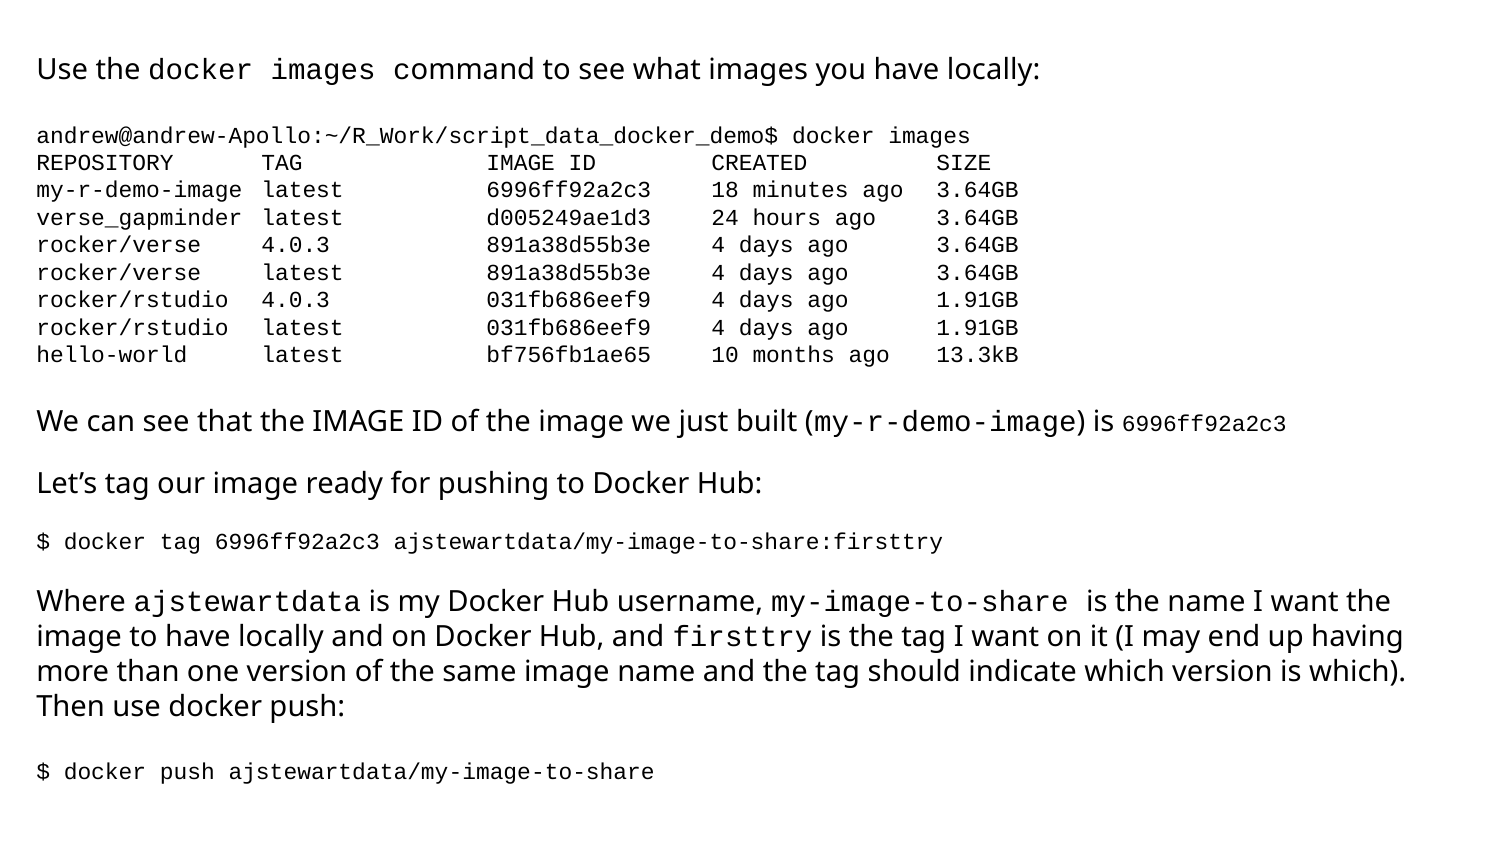

Use the docker images command to see what images you have locally:
andrew@andrew-Apollo:~/R_Work/script_data_docker_demo$ docker images
REPOSITORY 	TAG 	IMAGE ID 	CREATED 	SIZE
my-r-demo-image 	latest 	6996ff92a2c3 	18 minutes ago 	3.64GB
verse_gapminder 	latest 	d005249ae1d3 	24 hours ago 	3.64GB
rocker/verse 	4.0.3 	891a38d55b3e 	4 days ago 	3.64GB
rocker/verse 	latest 	891a38d55b3e 	4 days ago 	3.64GB
rocker/rstudio 	4.0.3 	031fb686eef9 	4 days ago 	1.91GB
rocker/rstudio 	latest 	031fb686eef9 	4 days ago 	1.91GB
hello-world 	latest 	bf756fb1ae65 	10 months ago 	13.3kB
We can see that the IMAGE ID of the image we just built (my-r-demo-image) is 6996ff92a2c3
Let’s tag our image ready for pushing to Docker Hub:
$ docker tag 6996ff92a2c3 ajstewartdata/my-image-to-share:firsttry
Where ajstewartdata is my Docker Hub username, my-image-to-share is the name I want the image to have locally and on Docker Hub, and firsttry is the tag I want on it (I may end up having more than one version of the same image name and the tag should indicate which version is which). Then use docker push:
$ docker push ajstewartdata/my-image-to-share